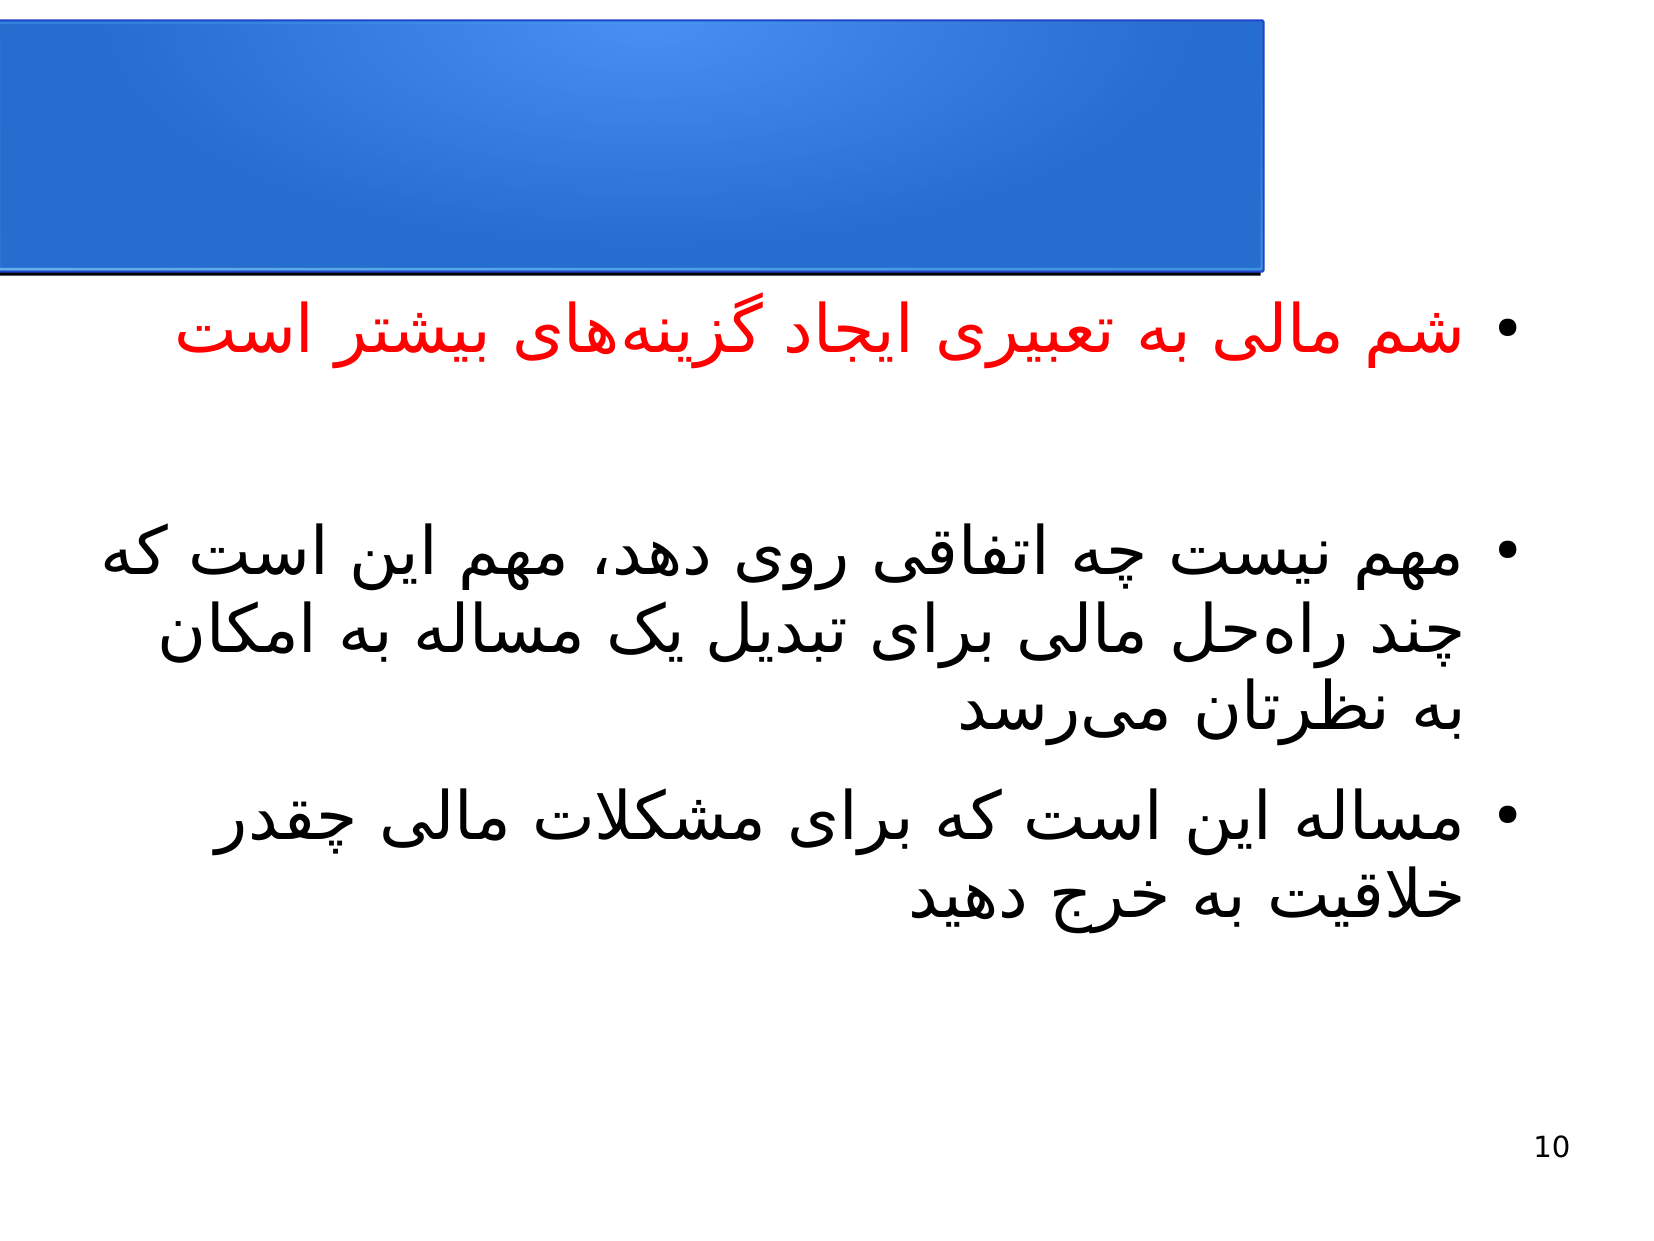

#
شم مالی به تعبیری ایجاد گزینه‌های بیشتر است
مهم نیست چه اتفاقی روی دهد، مهم این است که چند راه‌حل مالی برای تبدیل یک مساله به امکان به نظرتان می‌رسد
مساله این است که برای مشکلات مالی چقدر خلاقیت به خرج دهید
10